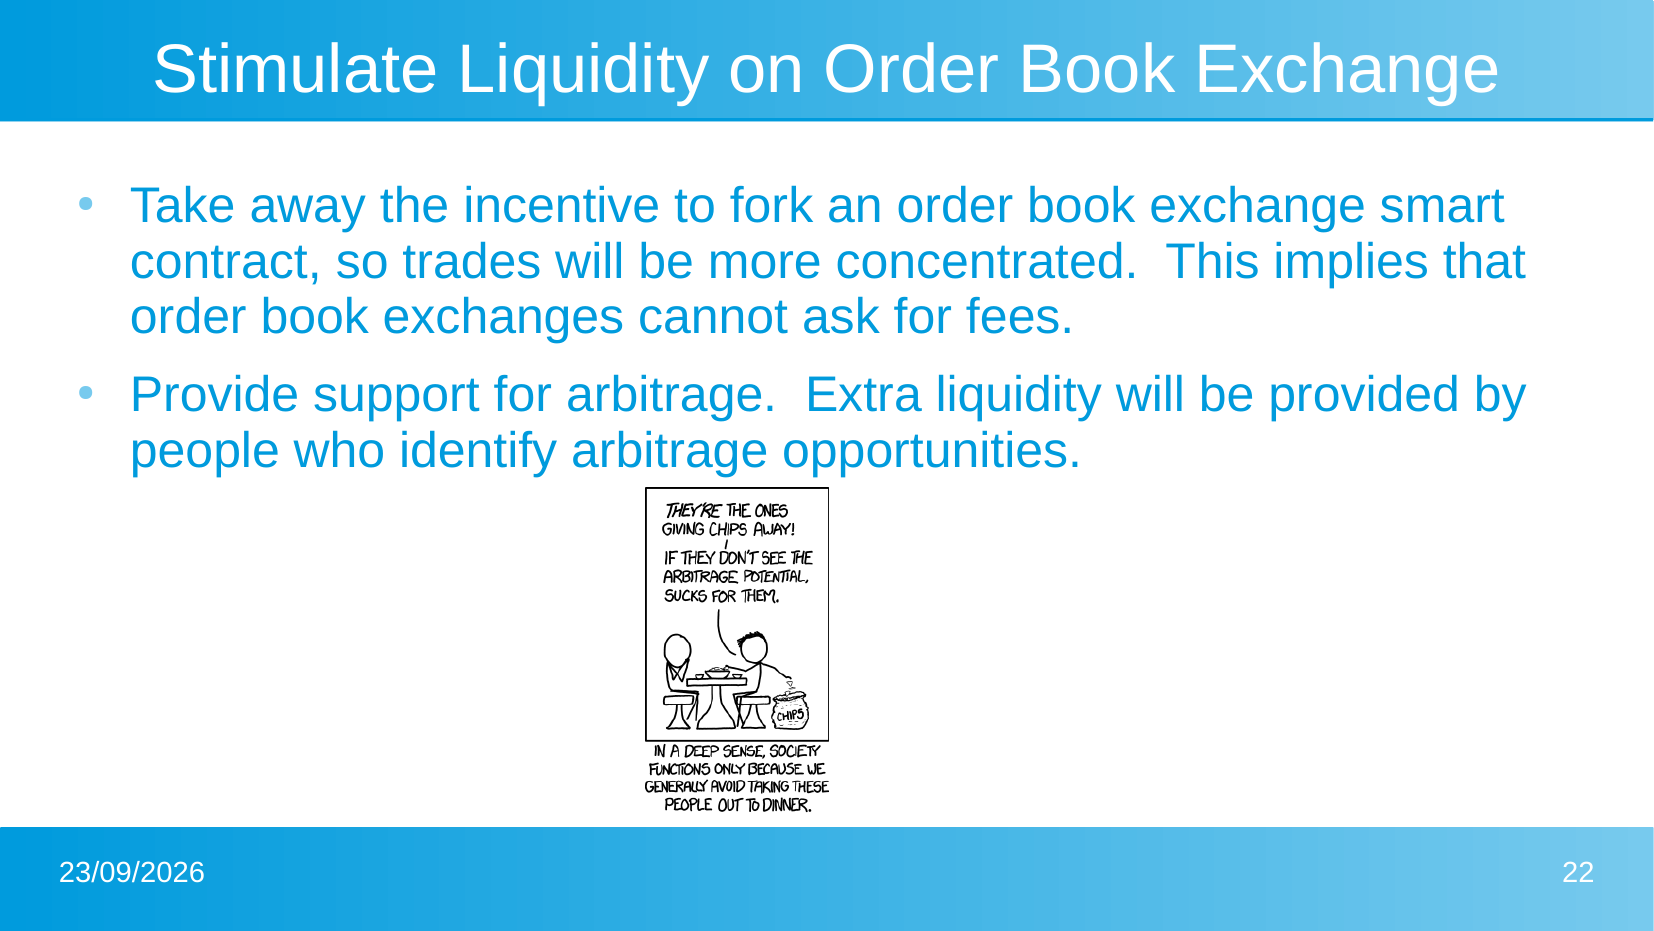

# Stimulate Liquidity on Order Book Exchange
Take away the incentive to fork an order book exchange smart contract, so trades will be more concentrated. This implies that order book exchanges cannot ask for fees.
Provide support for arbitrage. Extra liquidity will be provided by people who identify arbitrage opportunities.
22